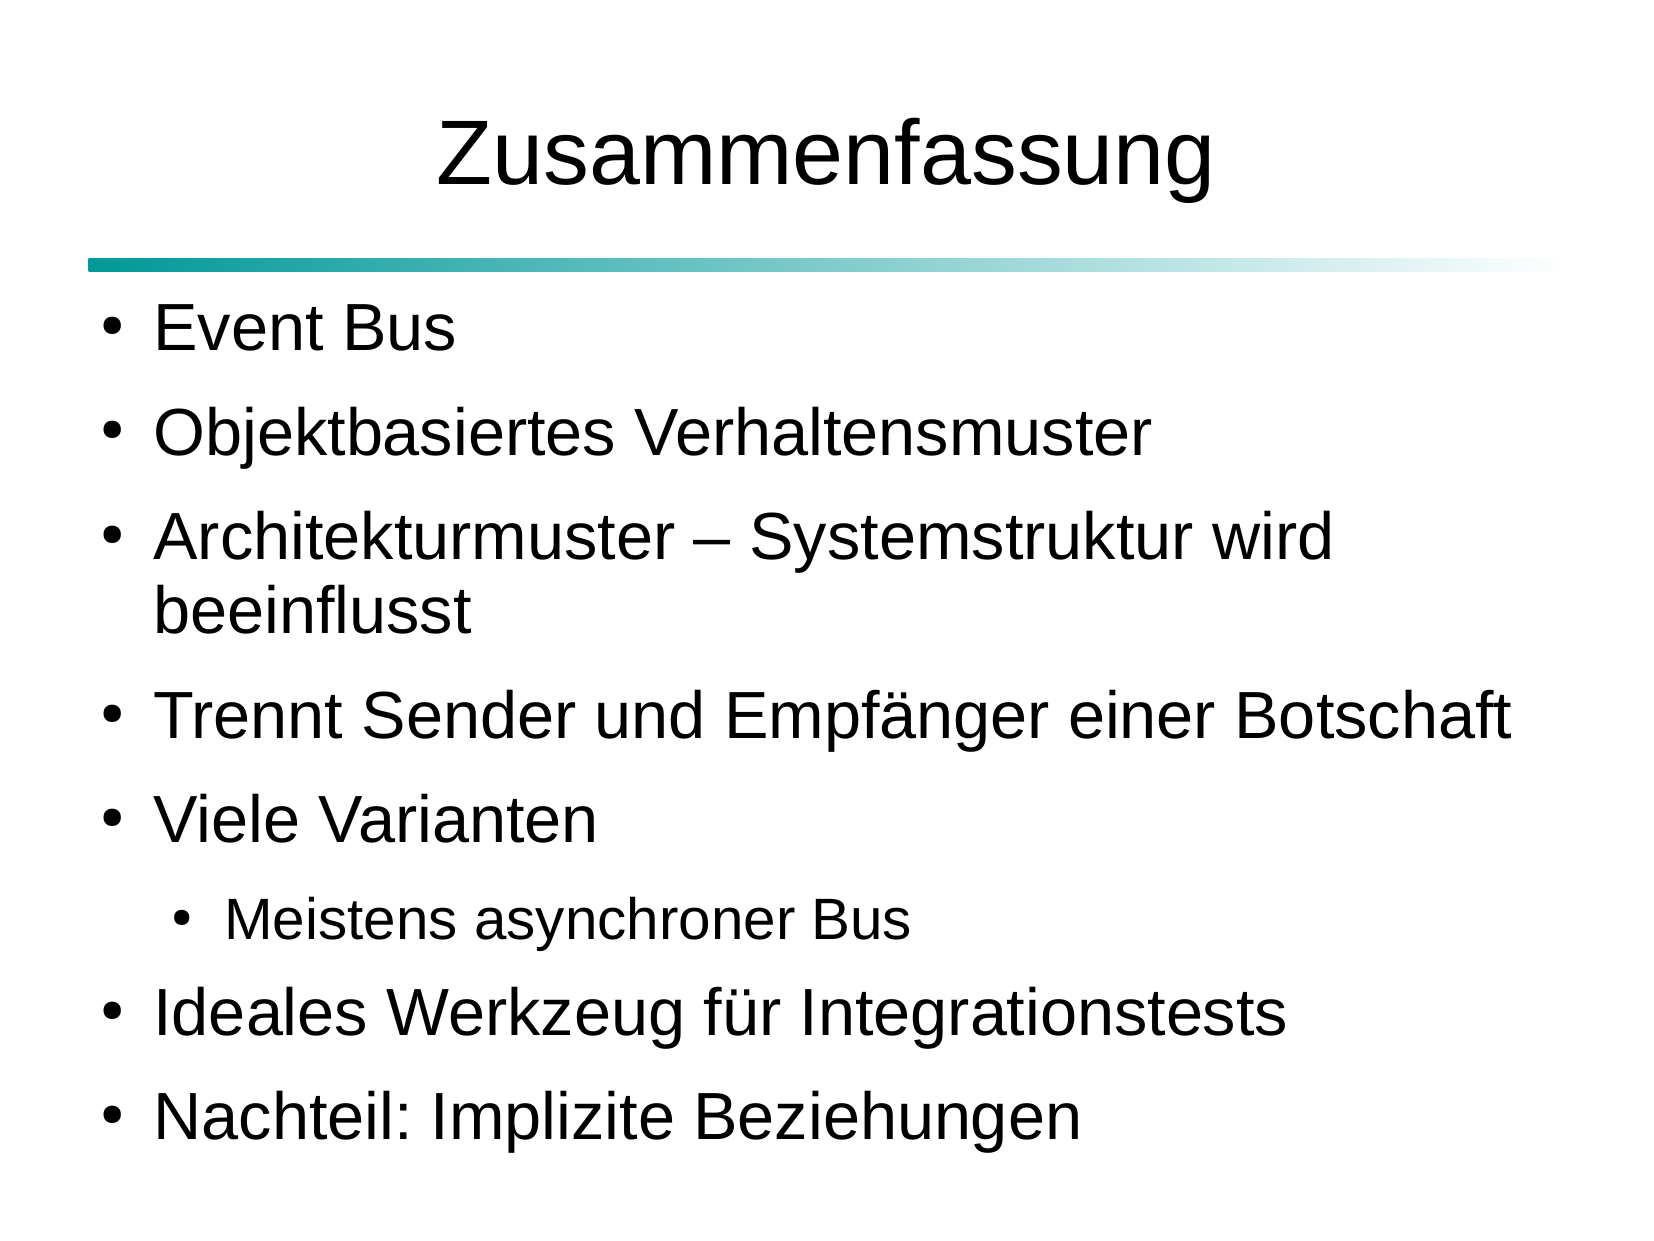

# Zusammenfassung
Event Bus
Objektbasiertes Verhaltensmuster
Architekturmuster – Systemstruktur wird beeinflusst
Trennt Sender und Empfänger einer Botschaft
Viele Varianten
Meistens asynchroner Bus
Ideales Werkzeug für Integrationstests
Nachteil: Implizite Beziehungen